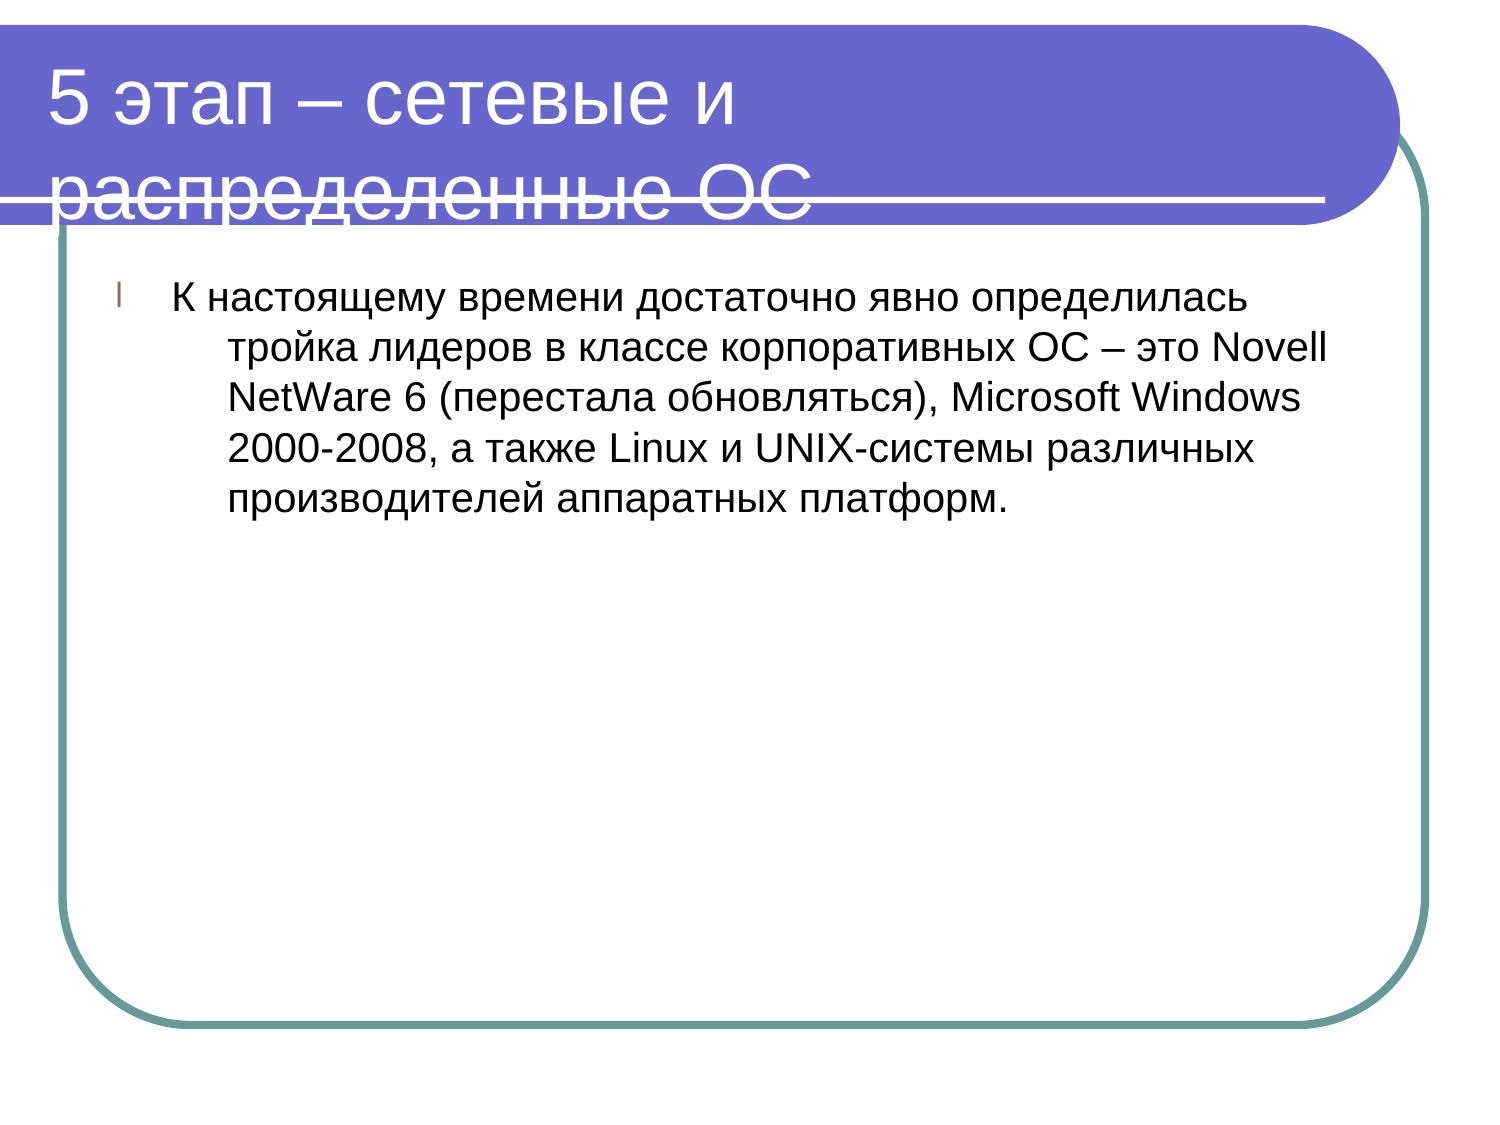

# 5 этап – сетевые и распределенные ОС
К настоящему времени достаточно явно определилась тройка лидеров в классе корпоративных ОС – это Novell NetWare 6 (перестала обновляться), Microsoft Windows 2000-2008, а также Linux и UNIX-системы различных производителей аппаратных платформ.